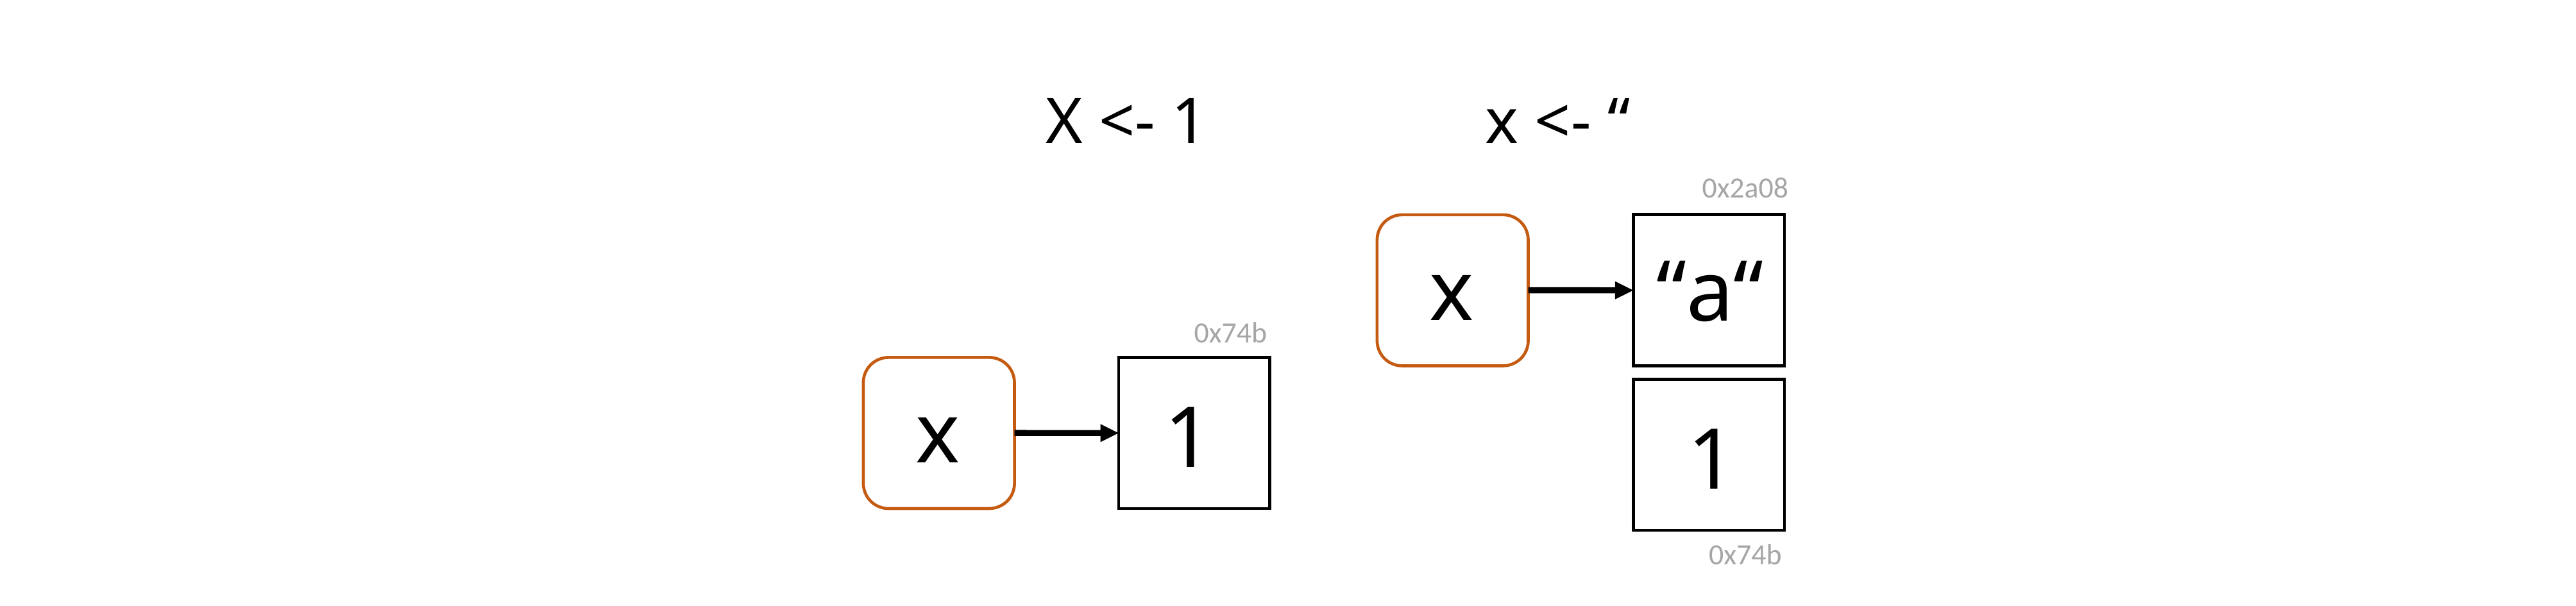

X <- 1 x <- “
0x2a08
x
0x74b
1
0x74b
“a“
0x74b
x
1